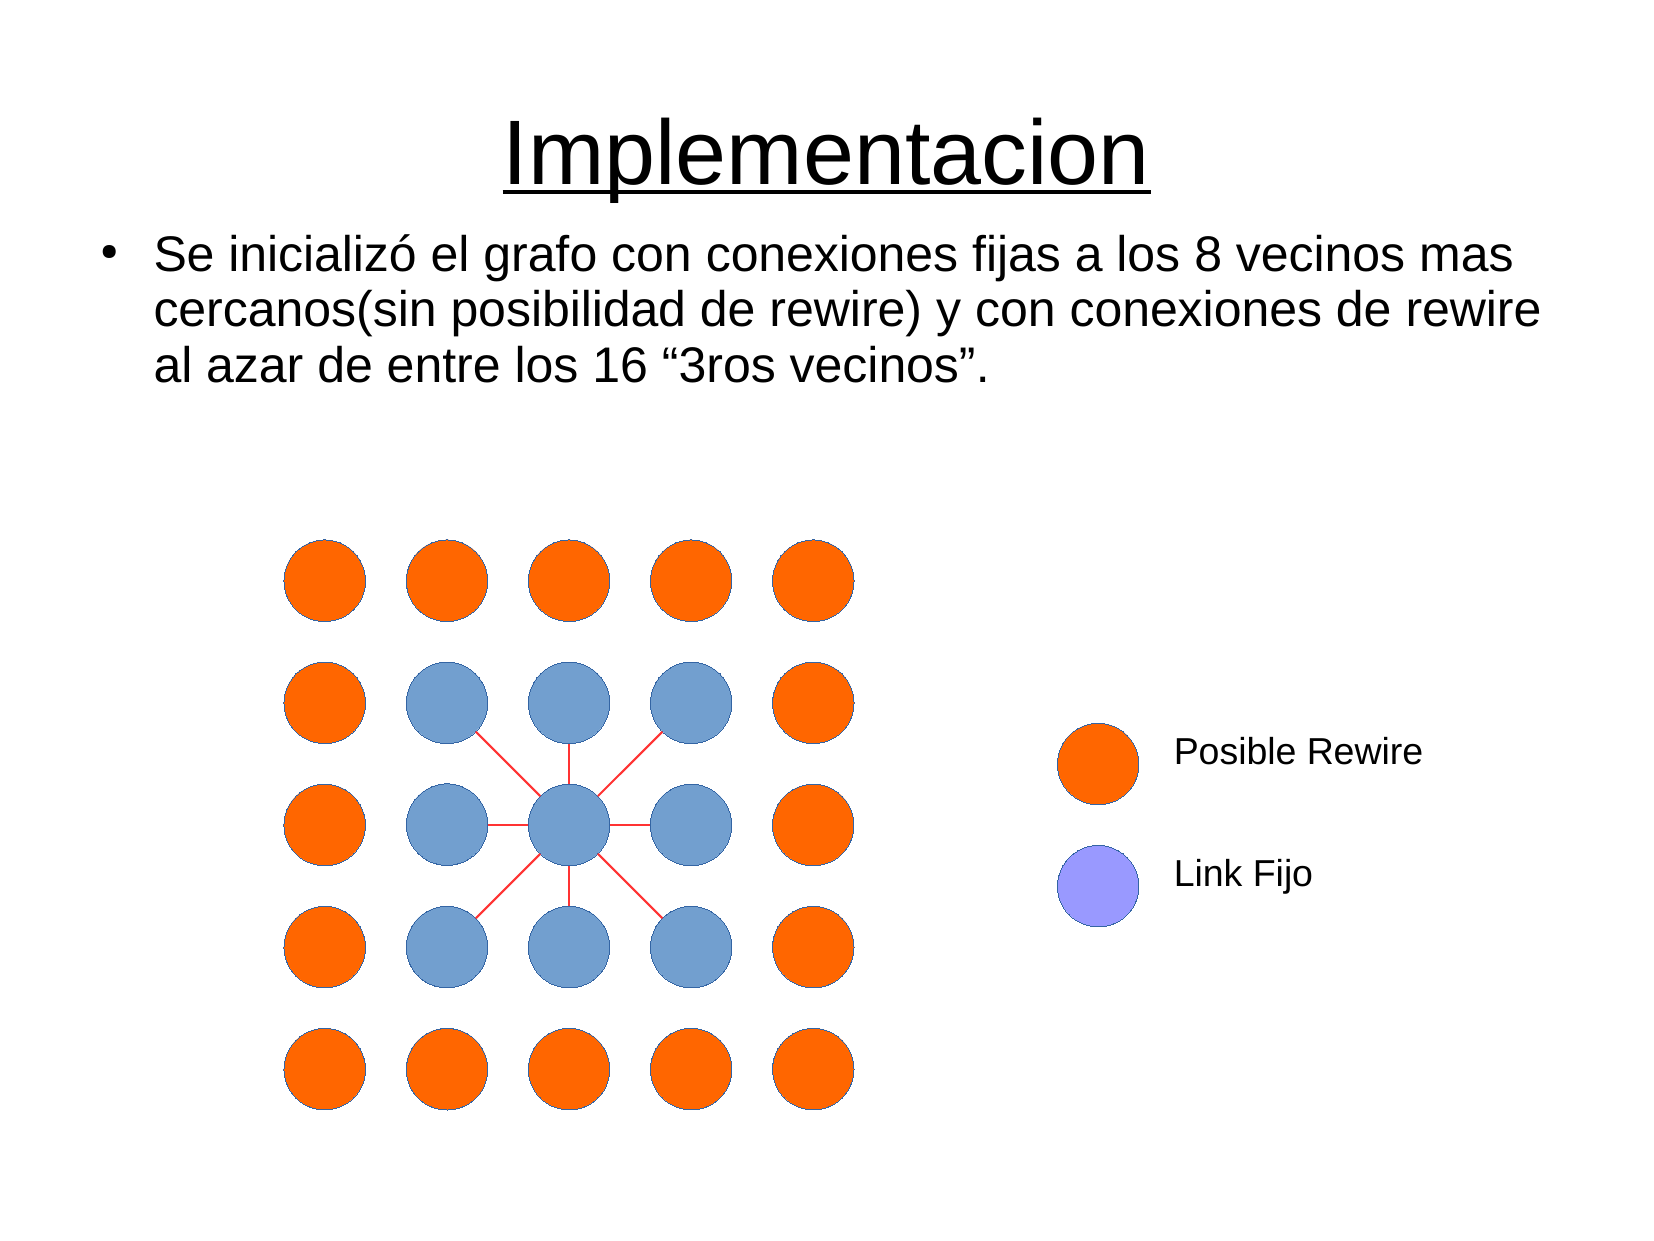

# Implementacion
Se inicializó el grafo con conexiones fijas a los 8 vecinos mas cercanos(sin posibilidad de rewire) y con conexiones de rewire al azar de entre los 16 “3ros vecinos”.
Posible Rewire
Link Fijo